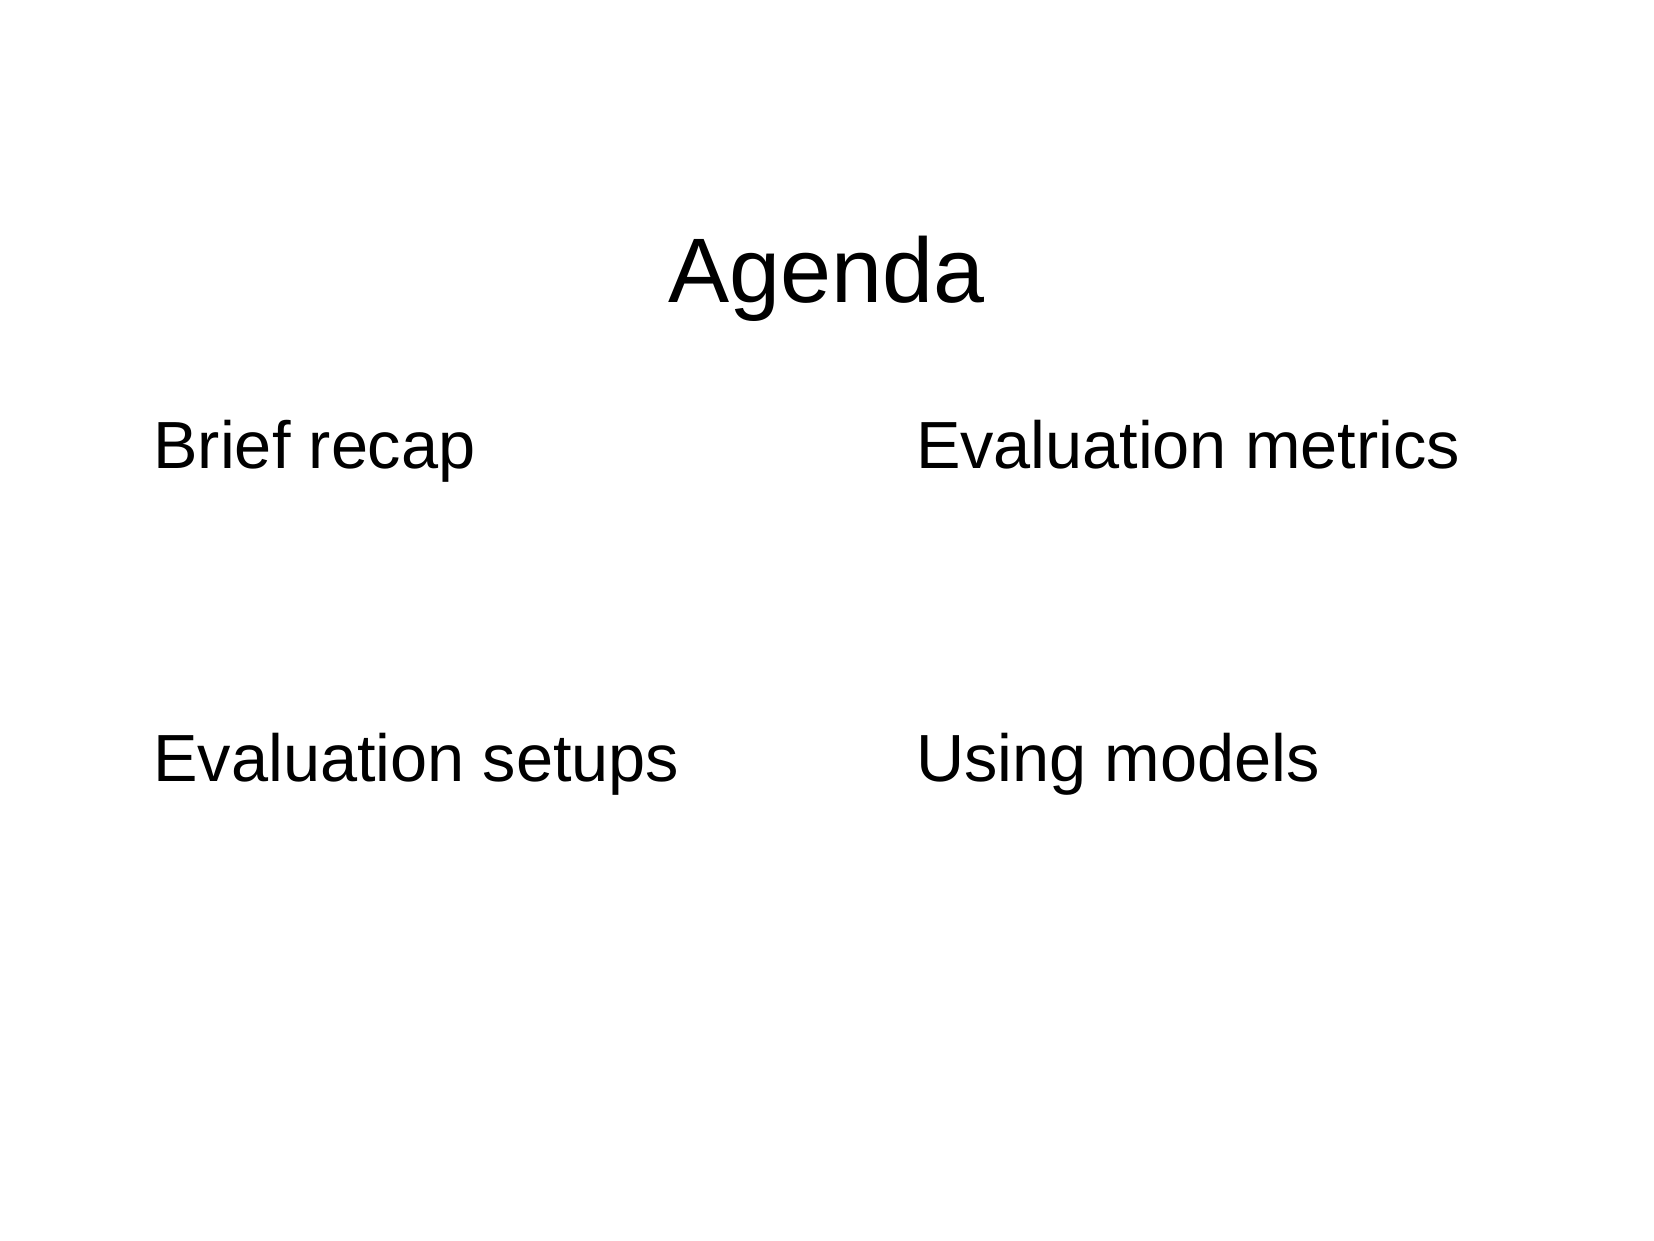

# Agenda
Brief recap
Evaluation setups
Evaluation metrics
Using models